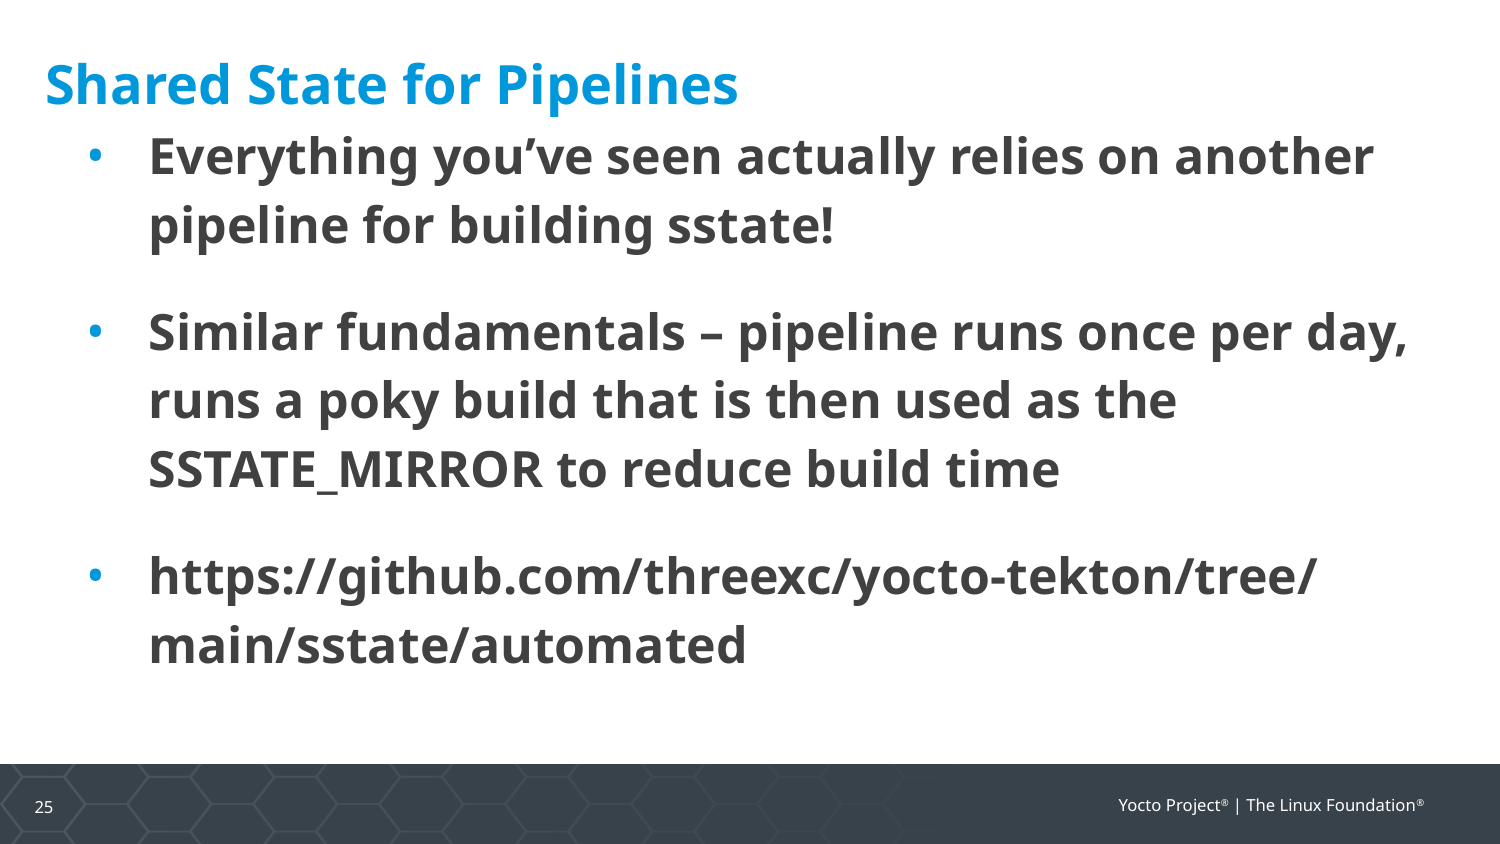

Shared State for Pipelines
# Everything you’ve seen actually relies on another pipeline for building sstate!
Similar fundamentals – pipeline runs once per day, runs a poky build that is then used as the SSTATE_MIRROR to reduce build time
https://github.com/threexc/yocto-tekton/tree/main/sstate/automated